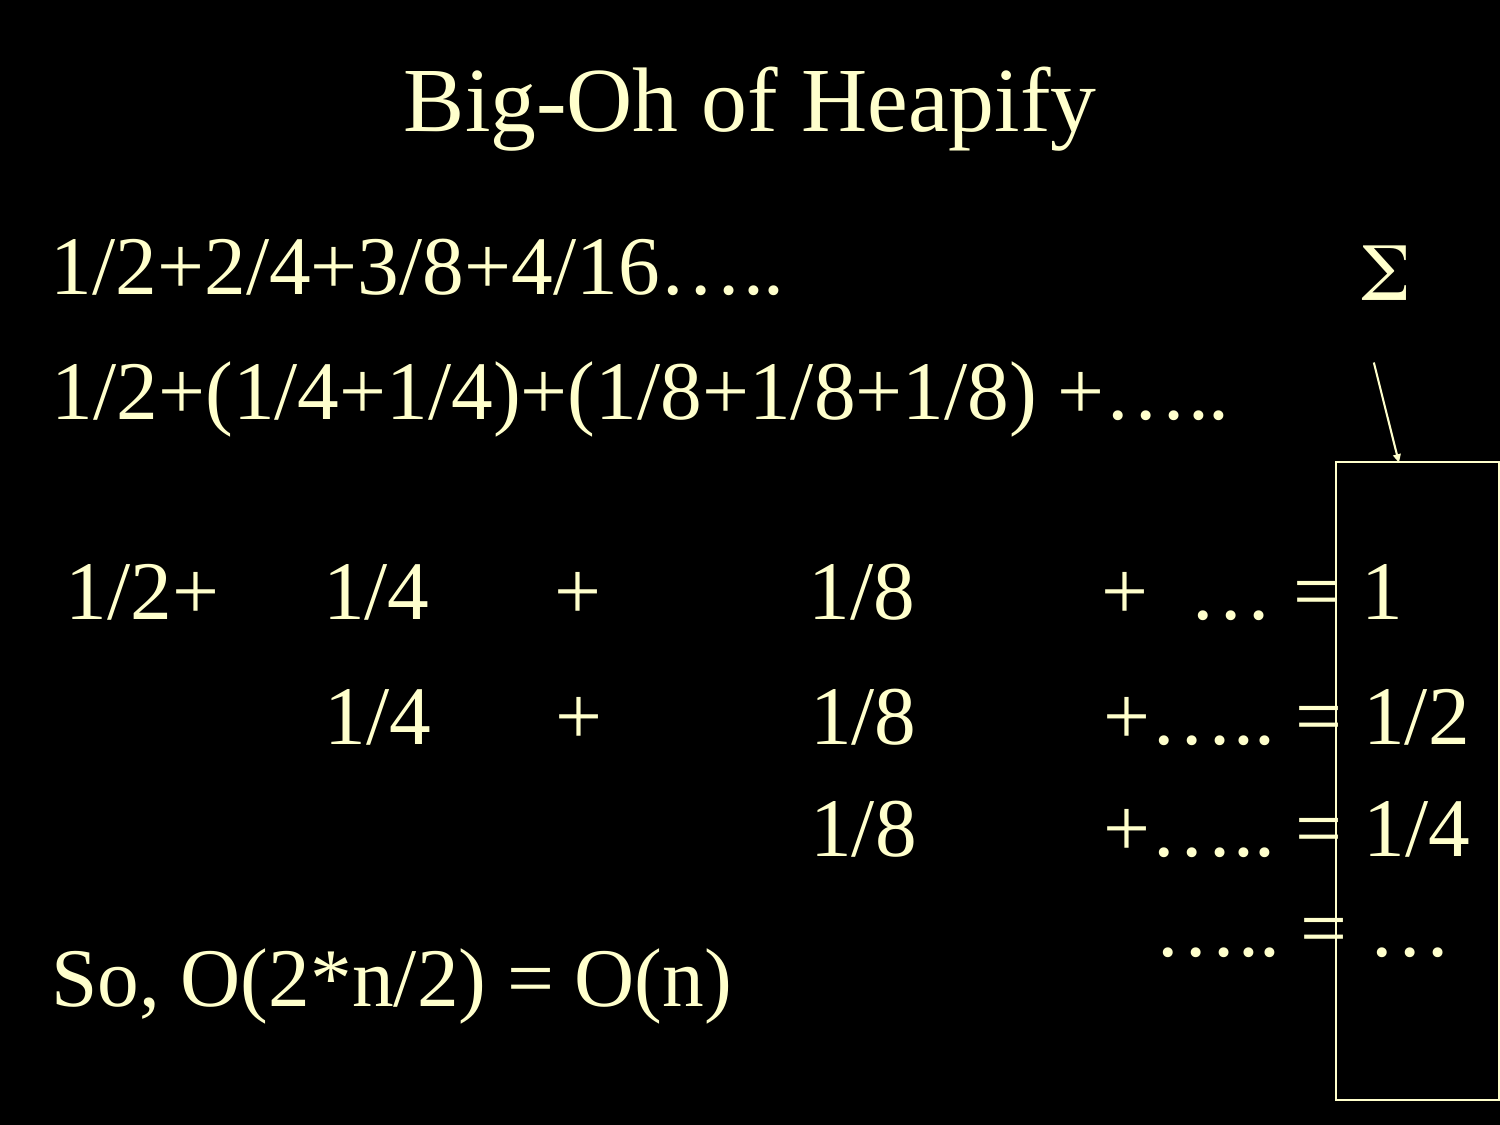

# Big-Oh of Heapify
1/2+2/4+3/8+4/16…..

1/2+(1/4+1/4)+(1/8+1/8+1/8) +…..
1/2+ 1/4 + 1/8 + … = 1
 1/4 + 1/8 +….. = 1/2
 1/8 +….. = 1/4
 ….. = …
So, O(2*n/2) = O(n)